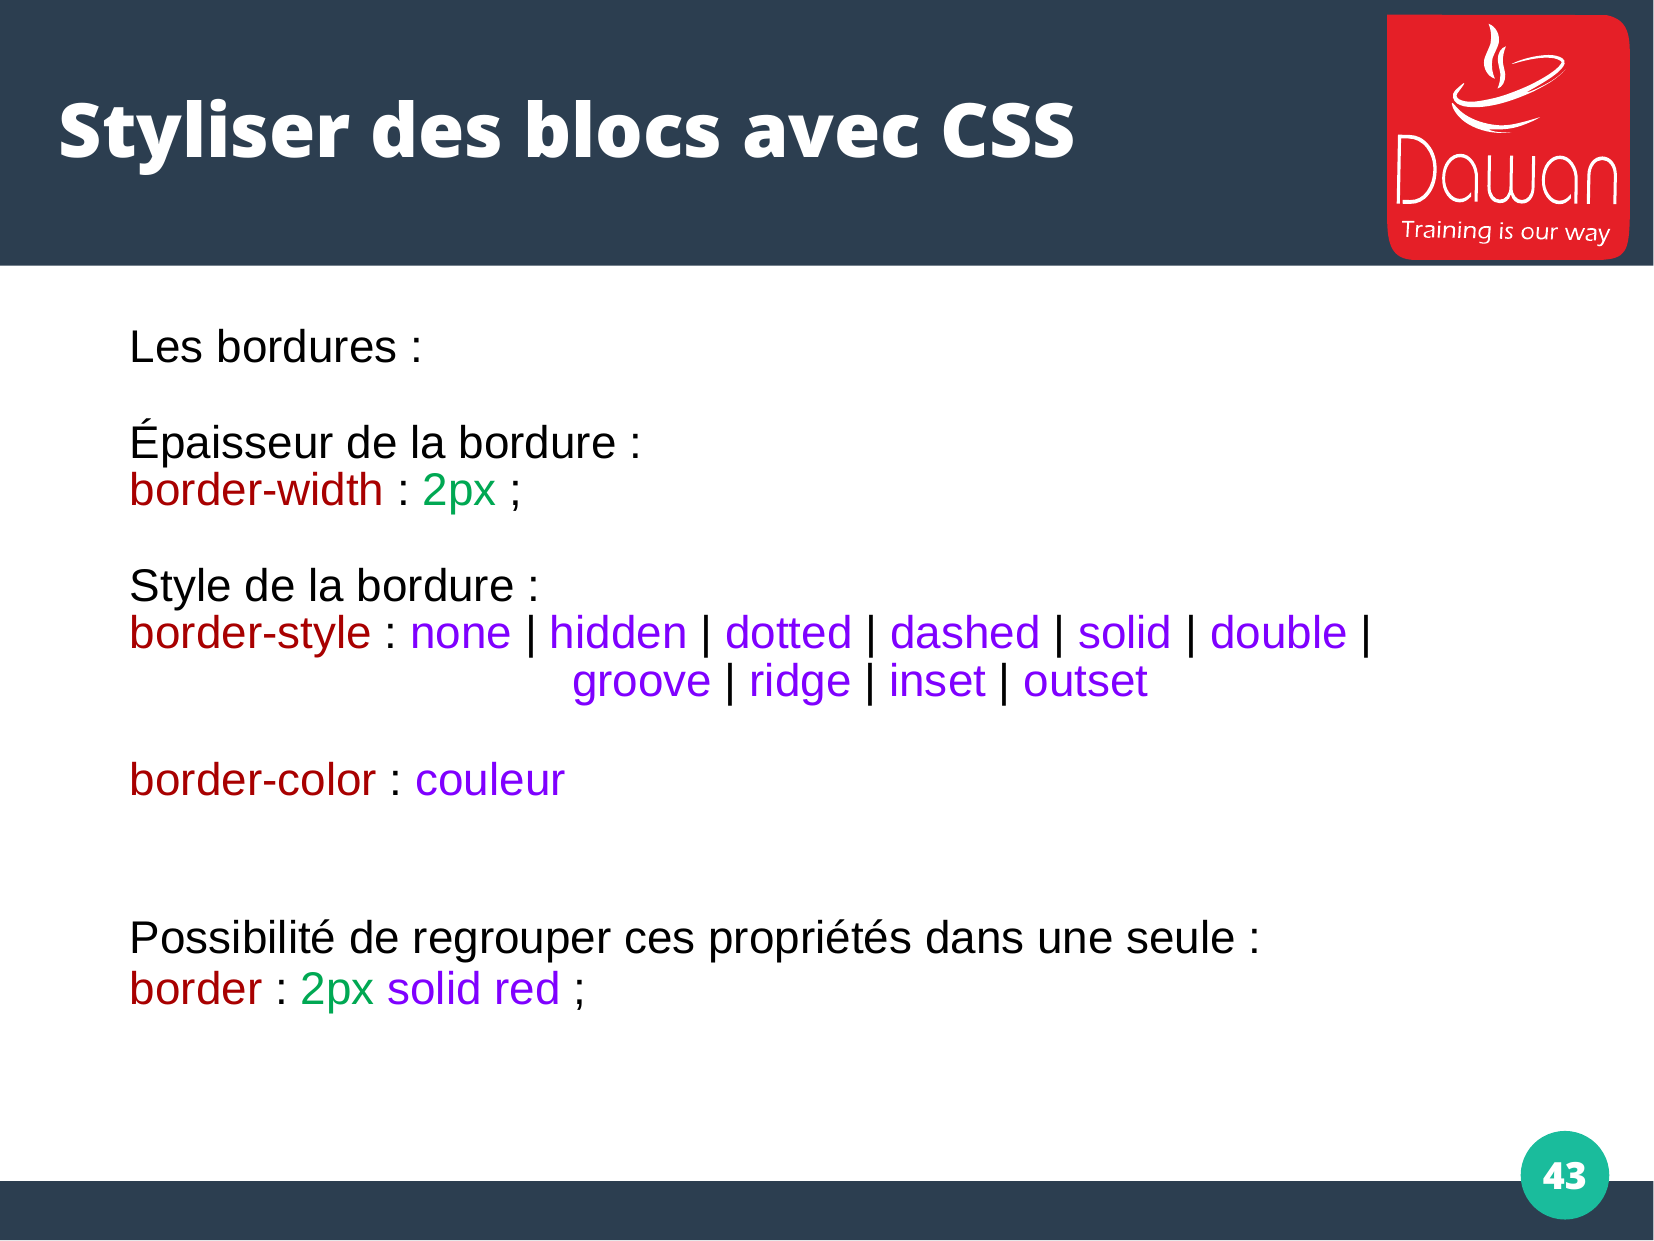

# Styliser des blocs avec CSS
Les bordures :
Épaisseur de la bordure :
border-width : 2px ;
Style de la bordure :
border-style : none | hidden | dotted | dashed | solid | double |
 						groove | ridge | inset | outset
border-color : couleur
Possibilité de regrouper ces propriétés dans une seule :
border : 2px solid red ;
43